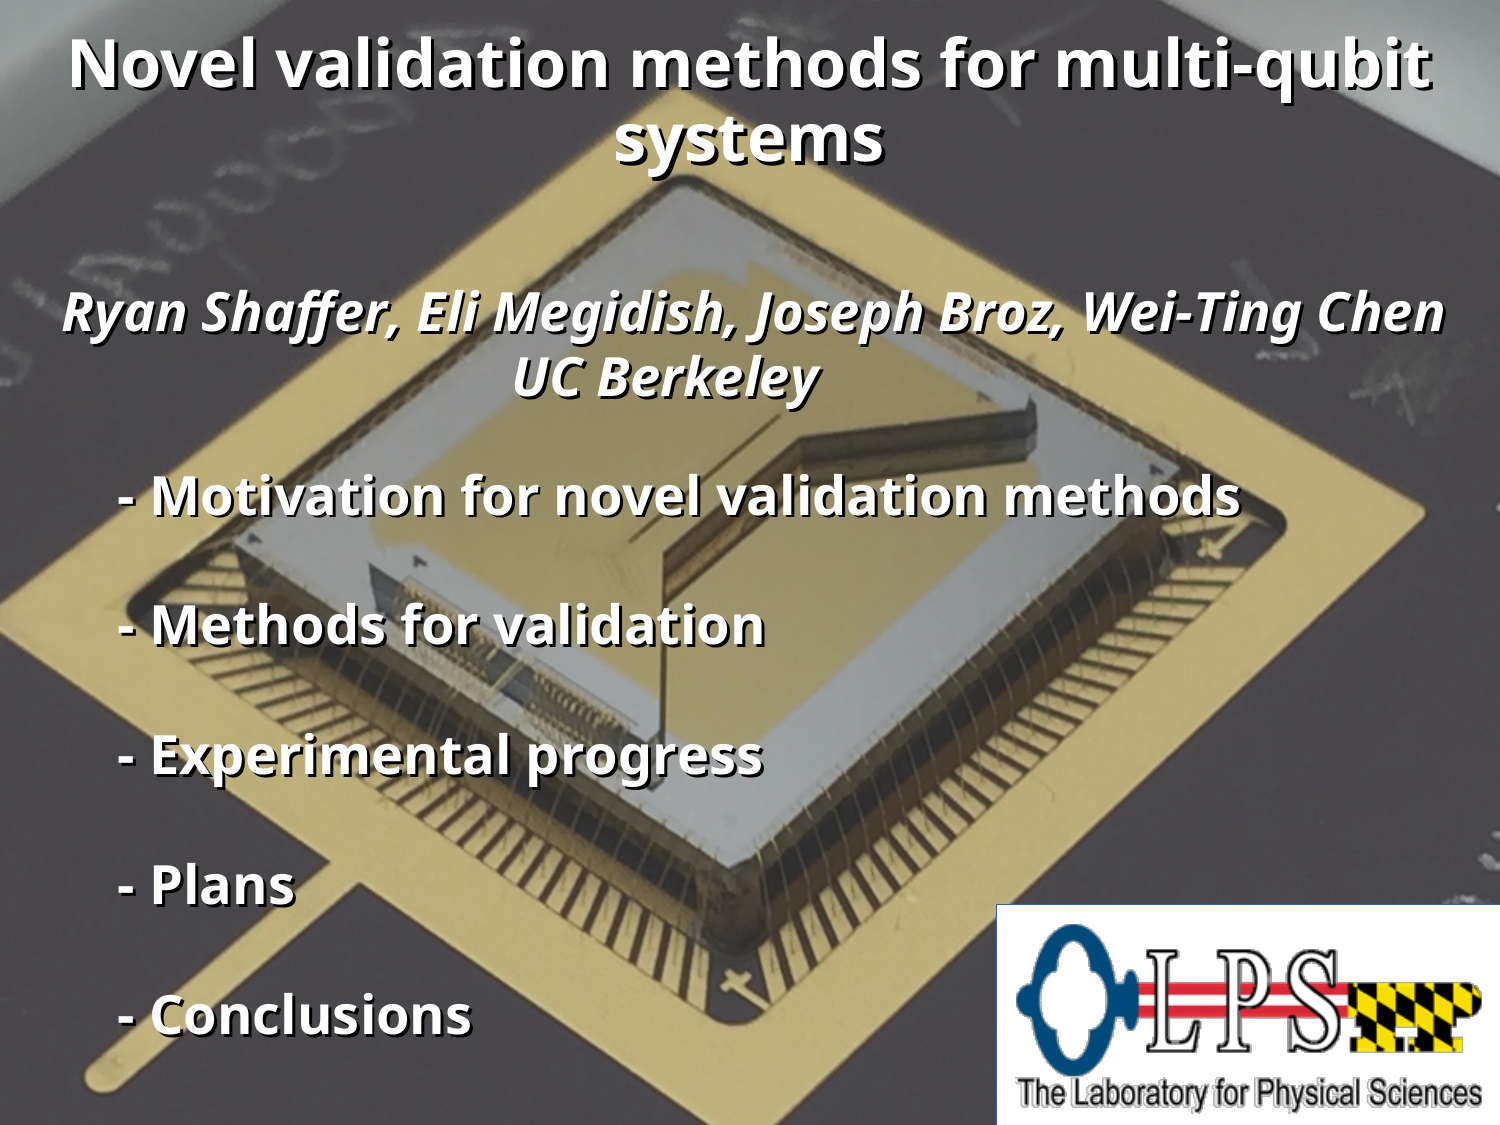

# Novel validation methods for multi-qubit systems
Ryan Shaffer, Eli Megidish, Joseph Broz, Wei-Ting Chen
 						UC Berkeley
- Motivation for novel validation methods
- Methods for validation
- Experimental progress
- Plans
- Conclusions